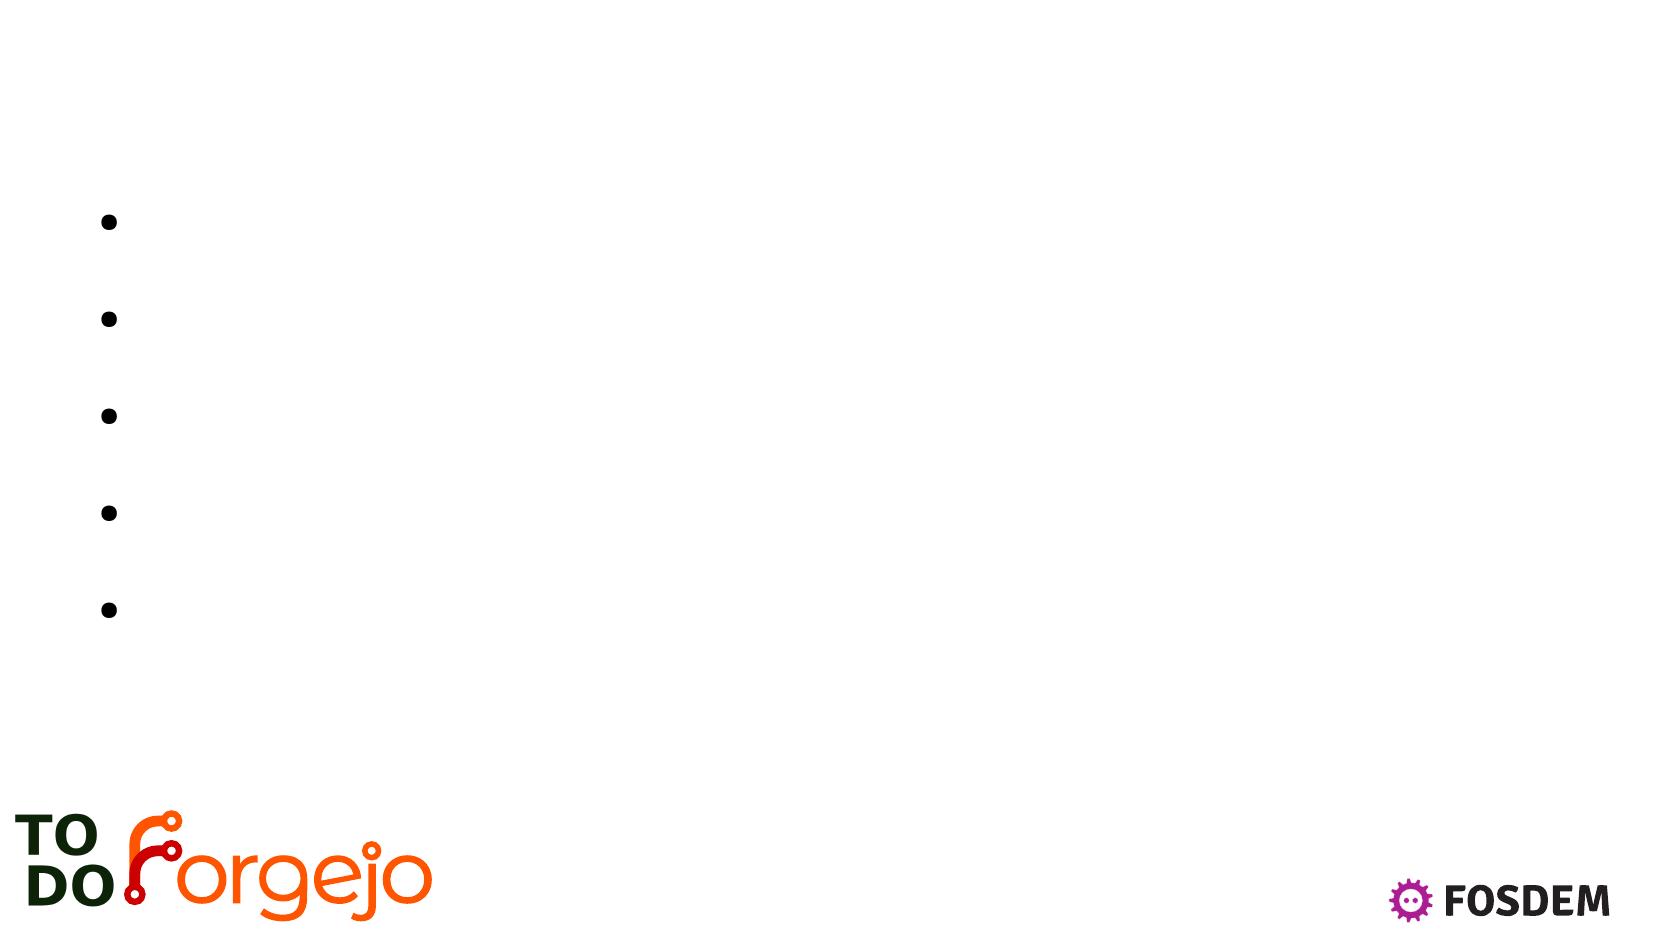

# Observations
Enable CORS on Forgejo
Direct login only works since a few releases
Comment preview in Forgejo is done on the server
API changes every 6 months: check the correct version
This is just CRUD, not local-first software,
The user must be online